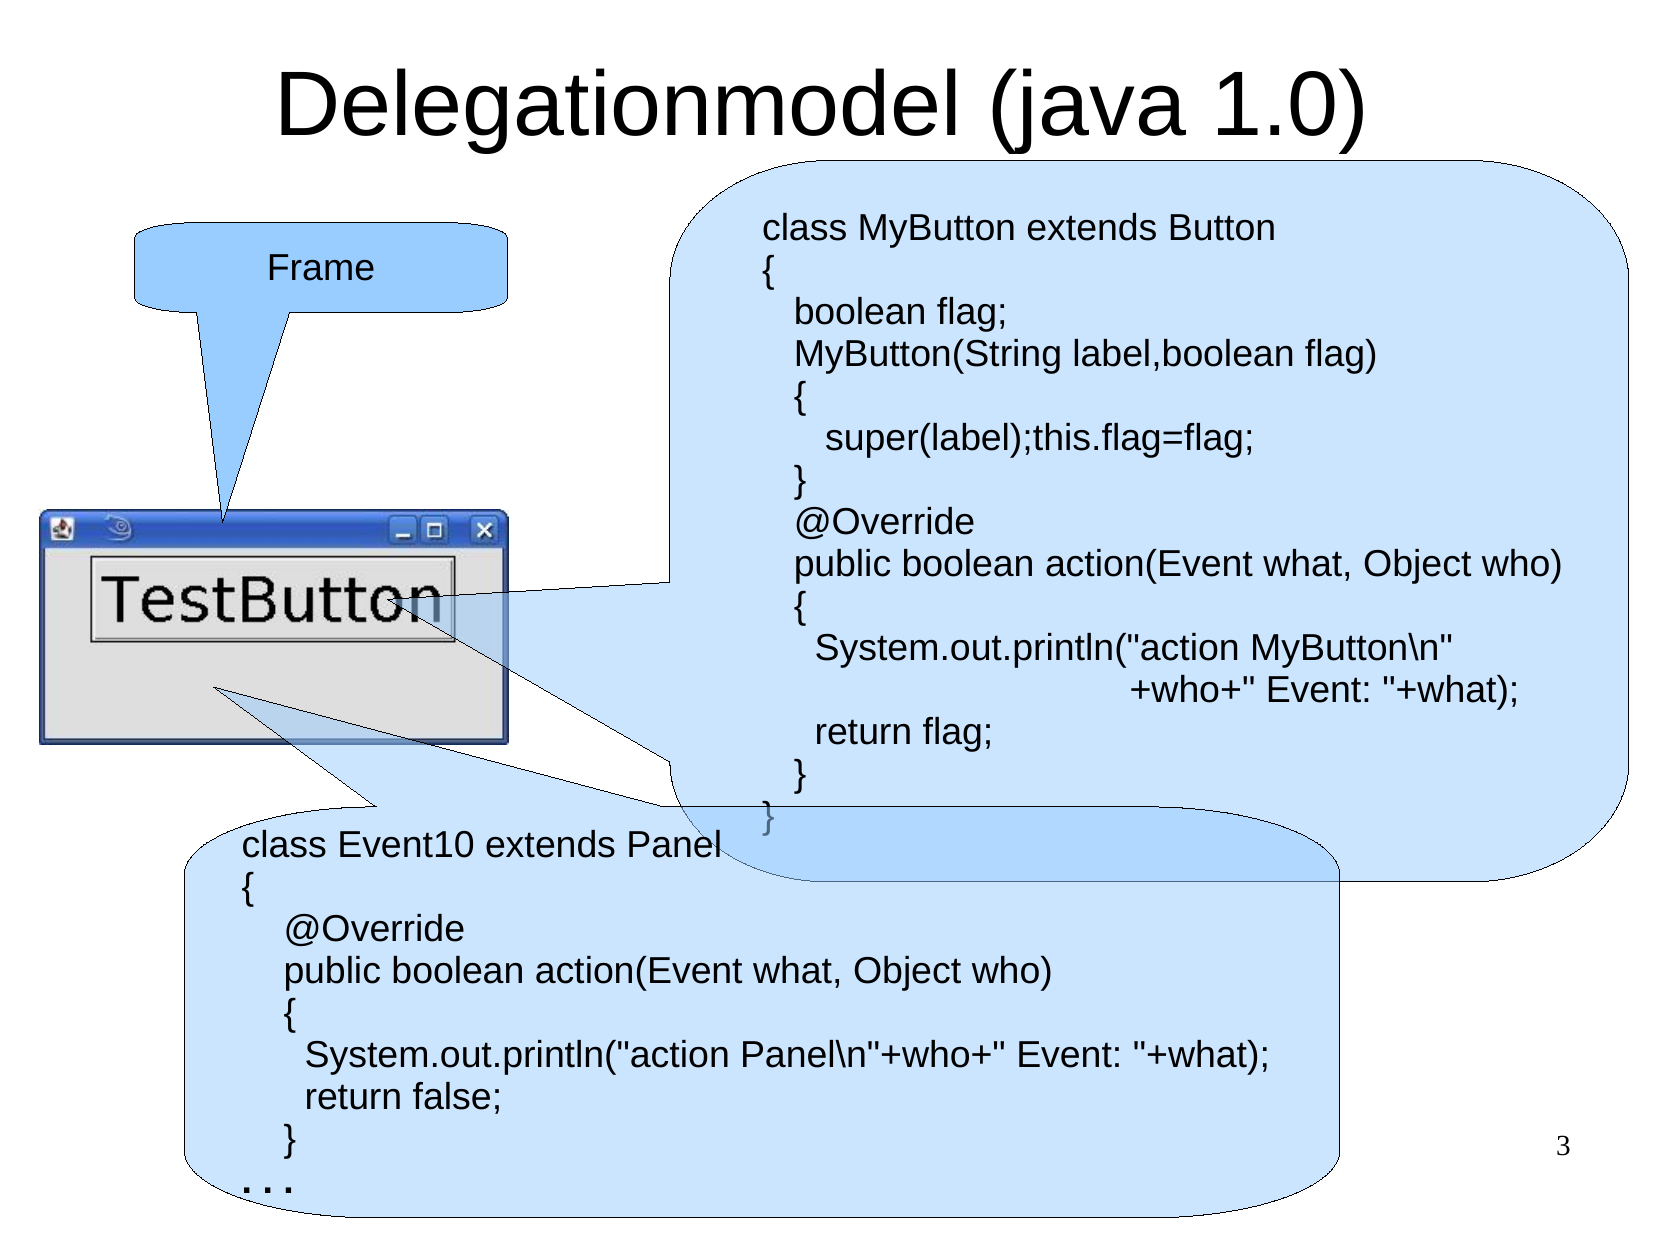

# Delegationmodel (java 1.0)
 class MyButton extends Button
 {
 boolean flag;
 MyButton(String label,boolean flag)
 {
 super(label);this.flag=flag;
 }
 @Override
 public boolean action(Event what, Object who)
 {
 System.out.println("action MyButton\n"
 +who+" Event: "+what);
 return flag;
 }
 }
Frame
class Event10 extends Panel
{
 @Override
 public boolean action(Event what, Object who)
 {
 System.out.println("action Panel\n"+who+" Event: "+what);
 return false;
 }
. . .
3